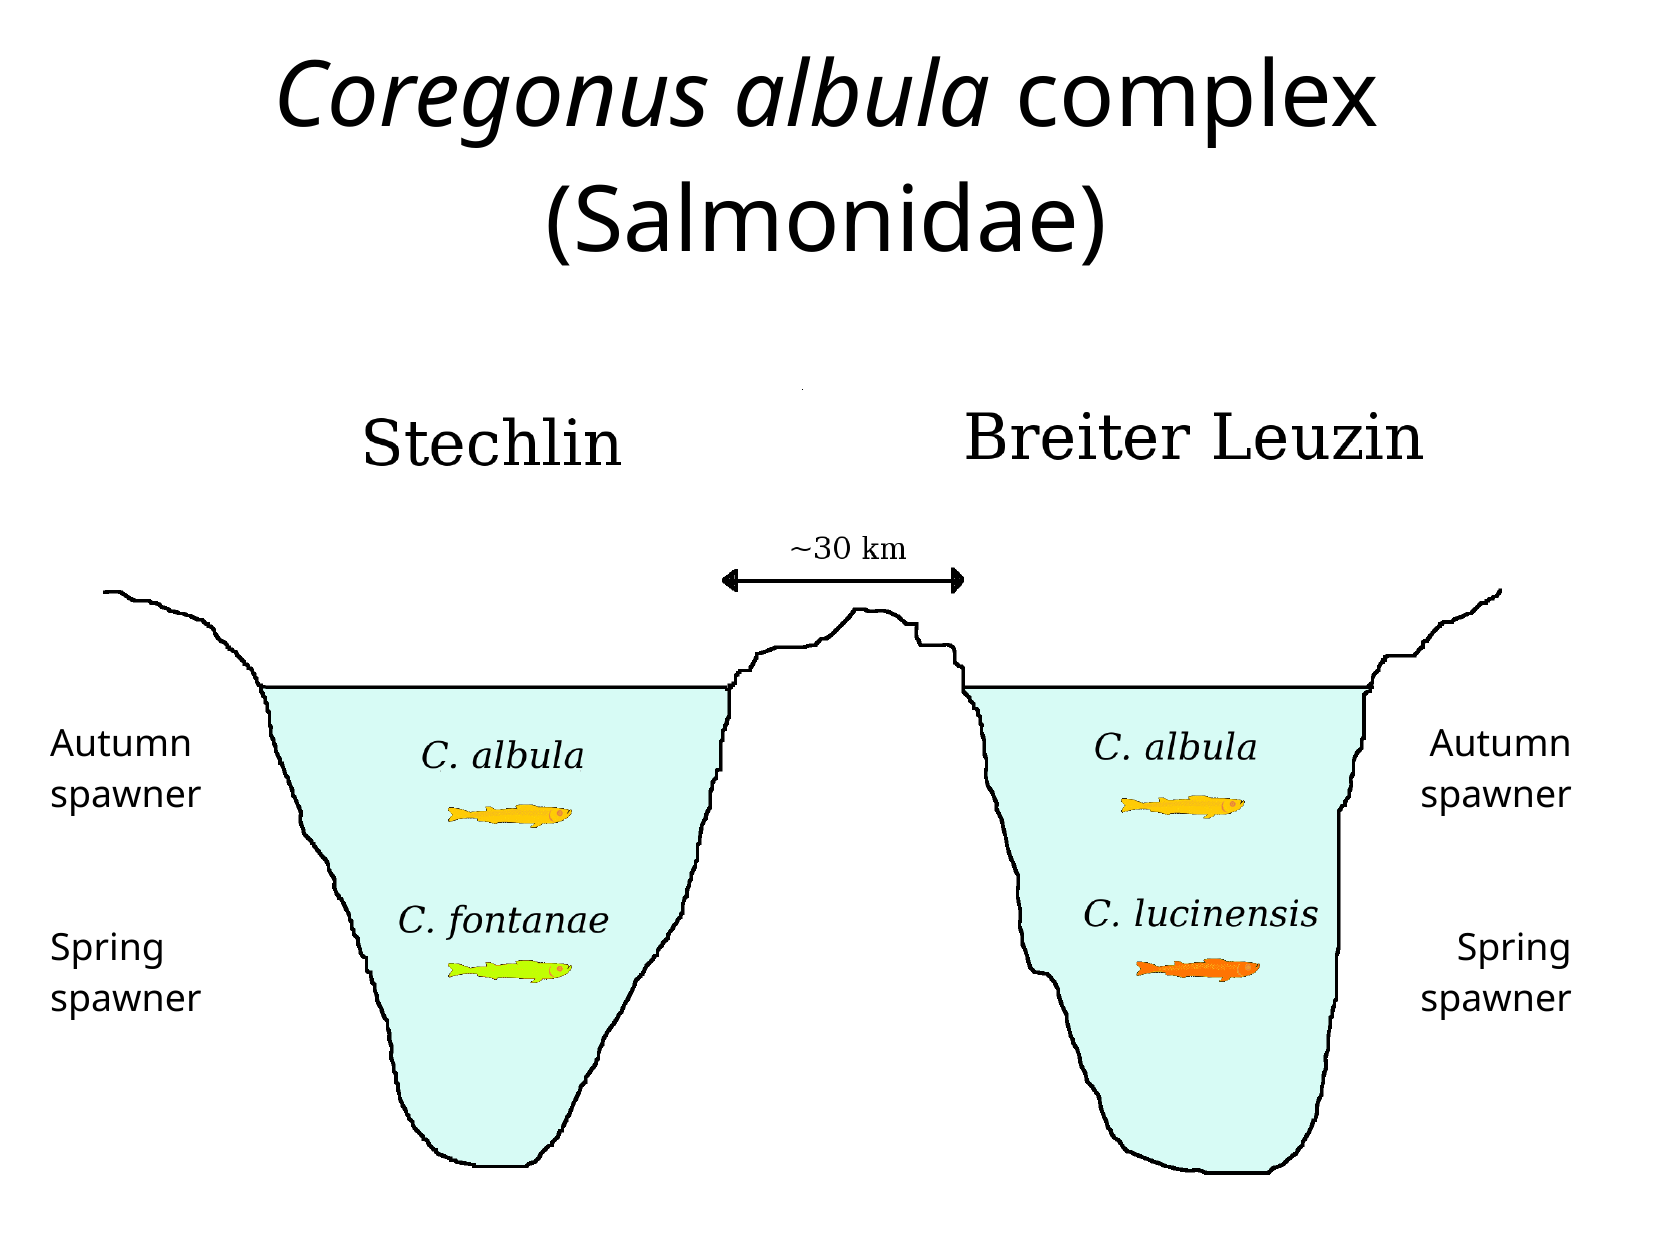

# Coregonus albula complex (Salmonidae)
Autumn spawner
Spring spawner
Autumn spawner
Spring spawner